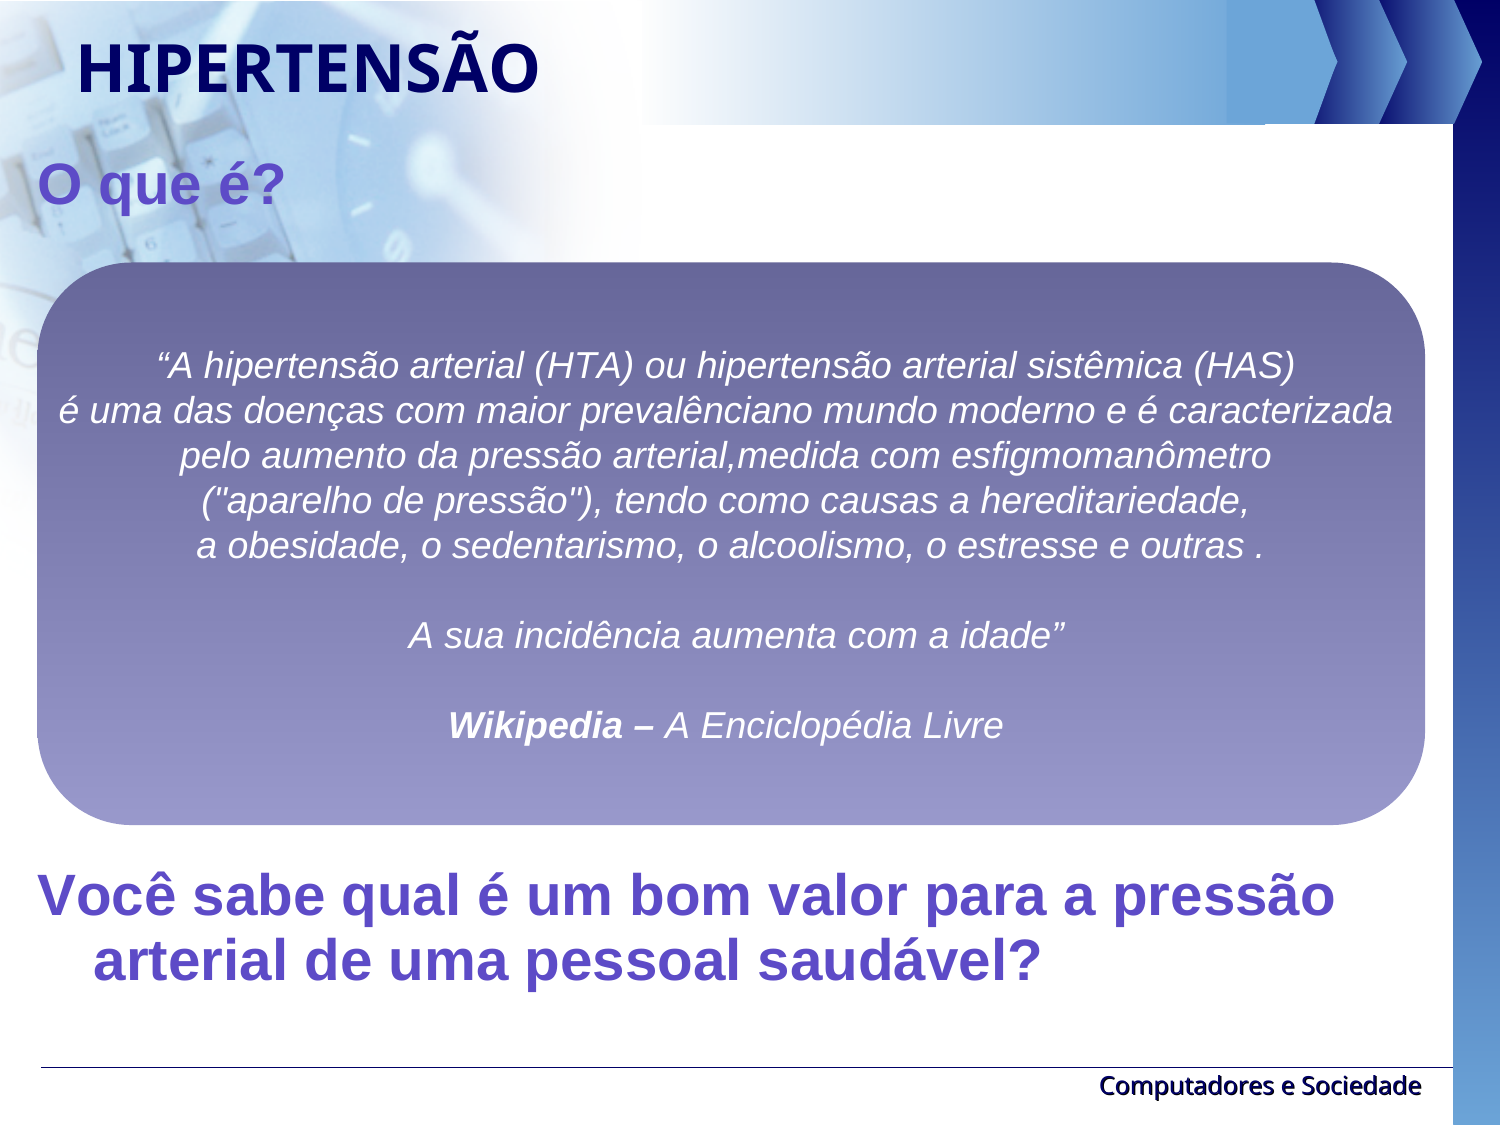

# HIPERTENSÃO
O que é?
“A hipertensão arterial (HTA) ou hipertensão arterial sistêmica (HAS)
é uma das doenças com maior prevalênciano mundo moderno e é caracterizada
pelo aumento da pressão arterial,medida com esfigmomanômetro
("aparelho de pressão"), tendo como causas a hereditariedade,
a obesidade, o sedentarismo, o alcoolismo, o estresse e outras .
 A sua incidência aumenta com a idade”
Wikipedia – A Enciclopédia Livre
Você sabe qual é um bom valor para a pressão arterial de uma pessoal saudável?